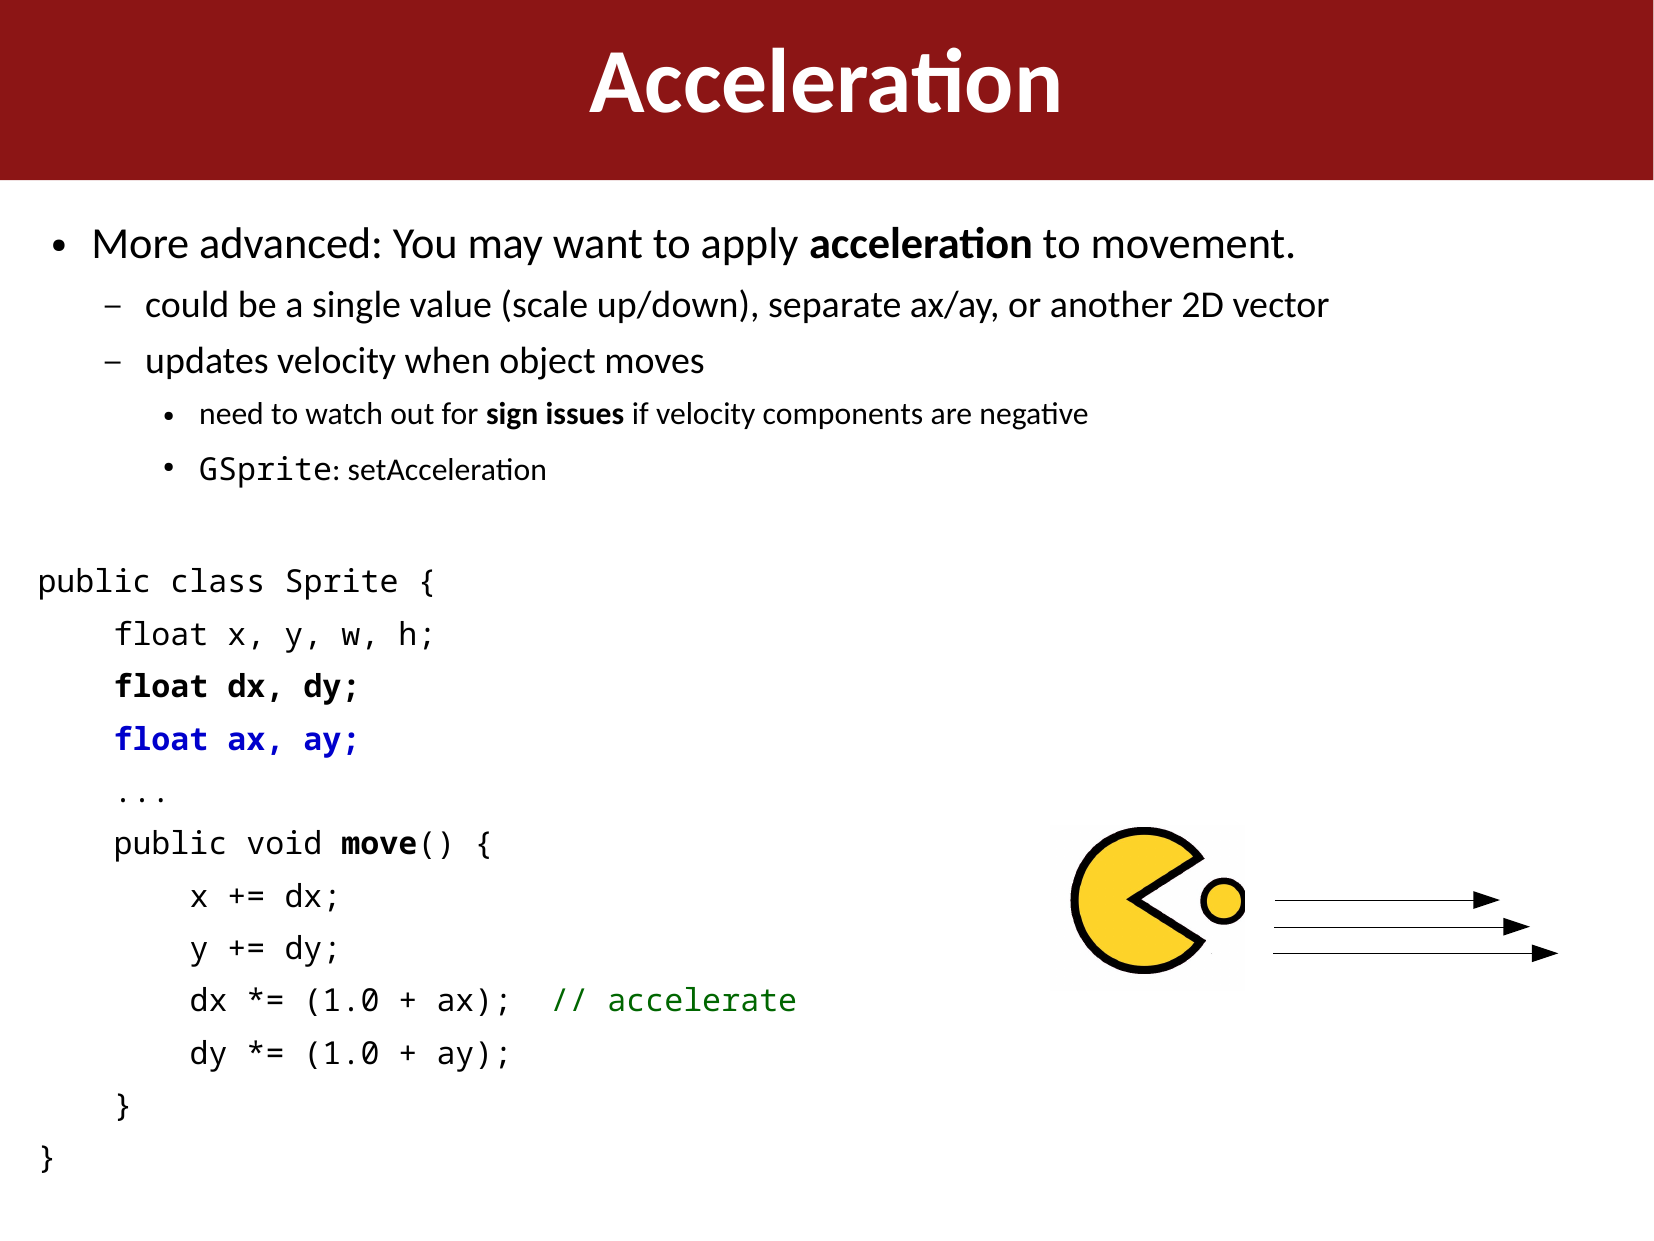

# Acceleration
More advanced: You may want to apply acceleration to movement.
could be a single value (scale up/down), separate ax/ay, or another 2D vector
updates velocity when object moves
need to watch out for sign issues if velocity components are negative
GSprite: setAcceleration
public class Sprite {
 float x, y, w, h;
 float dx, dy;
 float ax, ay;
 ...
 public void move() {
 x += dx;
 y += dy;
 dx *= (1.0 + ax); // accelerate
 dy *= (1.0 + ay);
 }
}